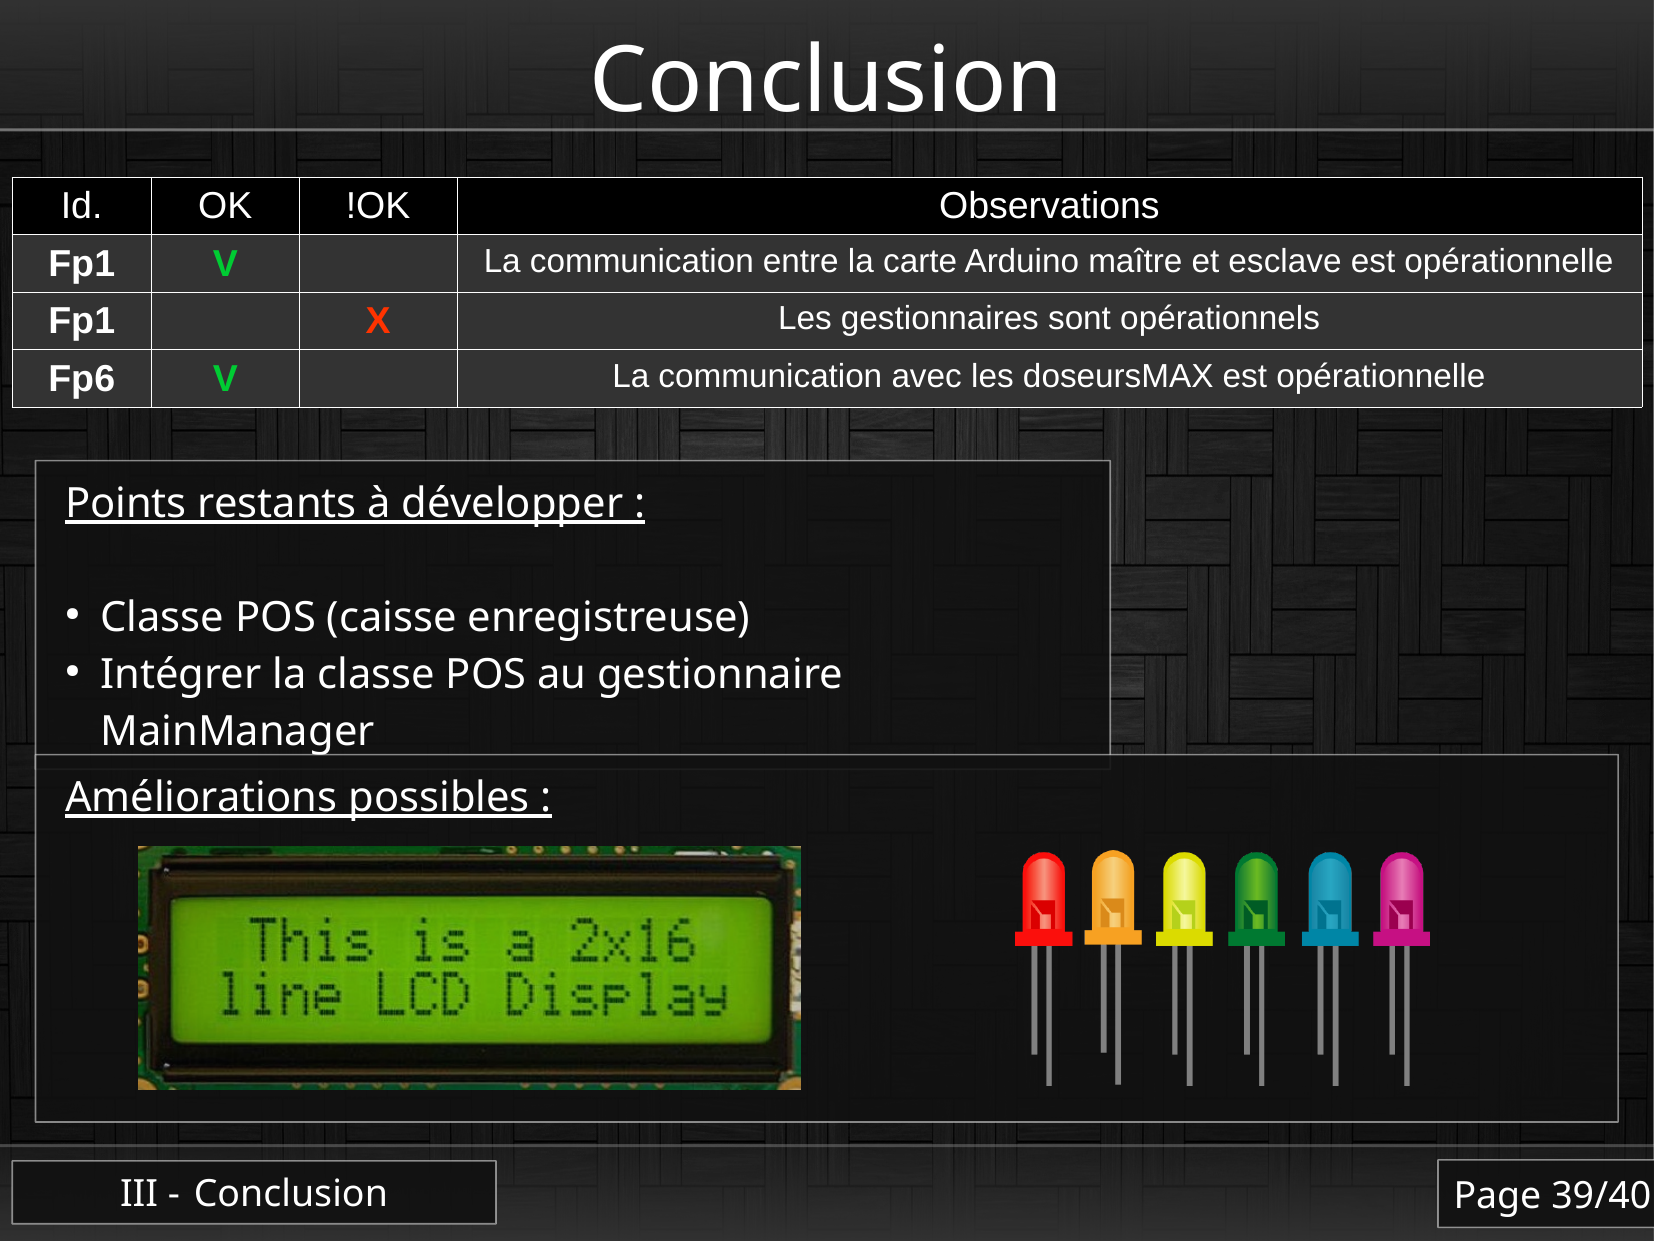

Conclusion
| Id. | OK | !OK | Observations |
| --- | --- | --- | --- |
| Fp1 | V | | La communication entre la carte Arduino maître et esclave est opérationnelle |
| Fp1 | | X | Les gestionnaires sont opérationnels |
| Fp6 | V | | La communication avec les doseursMAX est opérationnelle |
Points restants à développer :
Classe POS (caisse enregistreuse)
Intégrer la classe POS au gestionnaire MainManager
Améliorations possibles :
III -	Conclusion